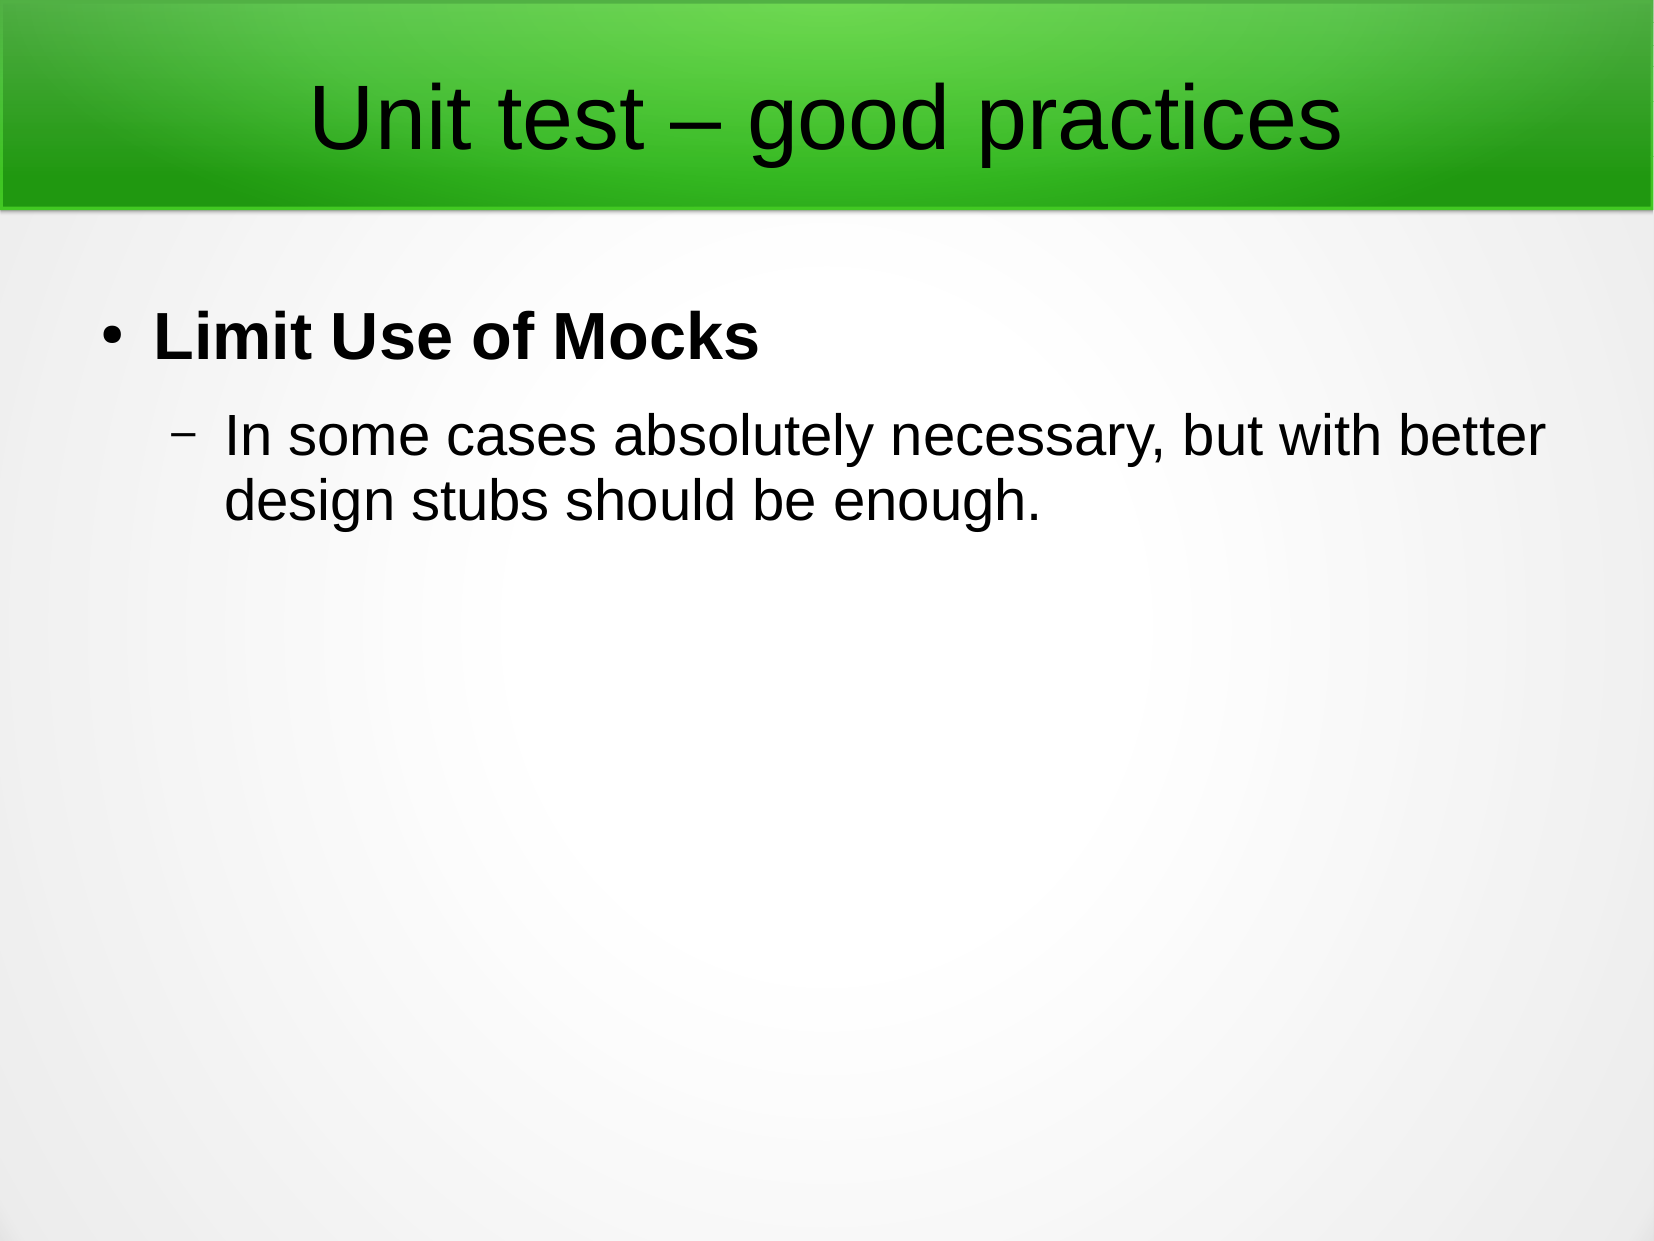

# Unit test – good practices
Limit Use of Mocks
In some cases absolutely necessary, but with better design stubs should be enough.